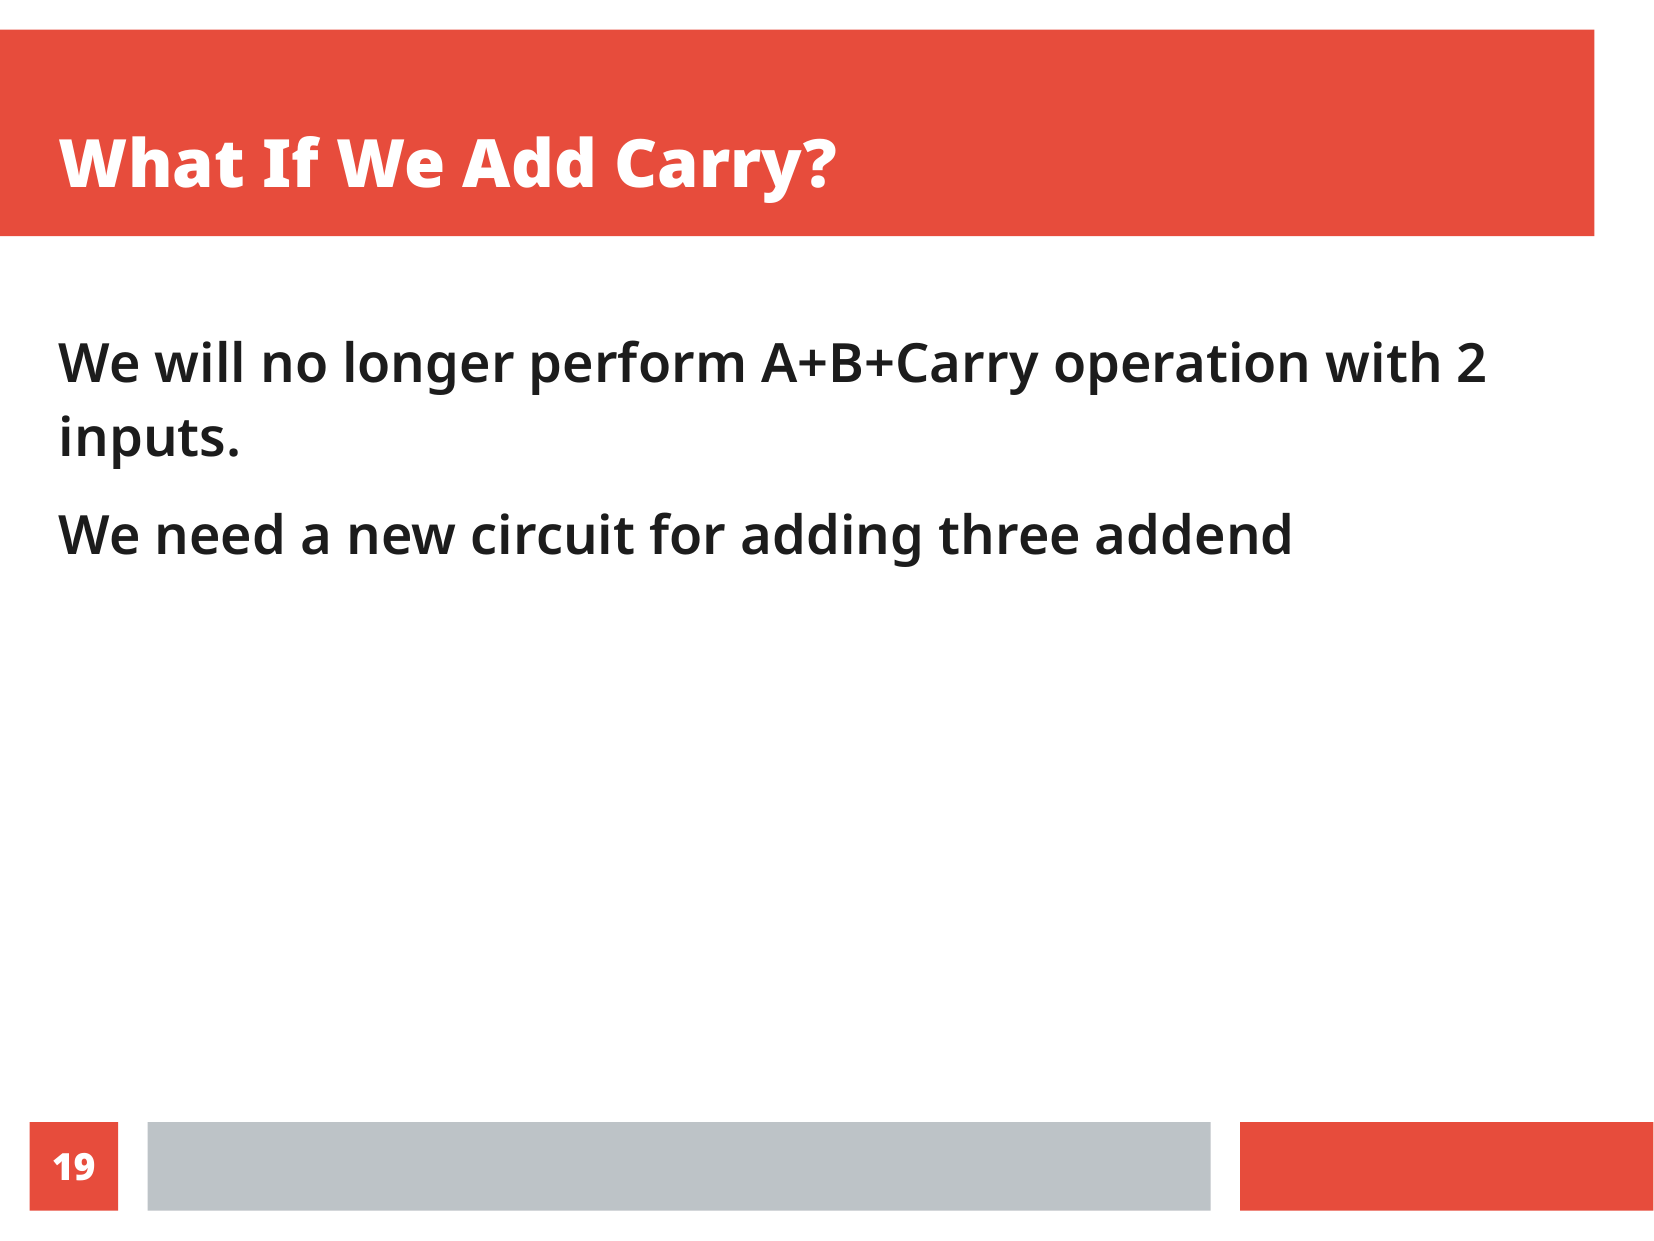

# What If We Add Carry?
We will no longer perform A+B+Carry operation with 2 inputs.
We need a new circuit for adding three addend
19